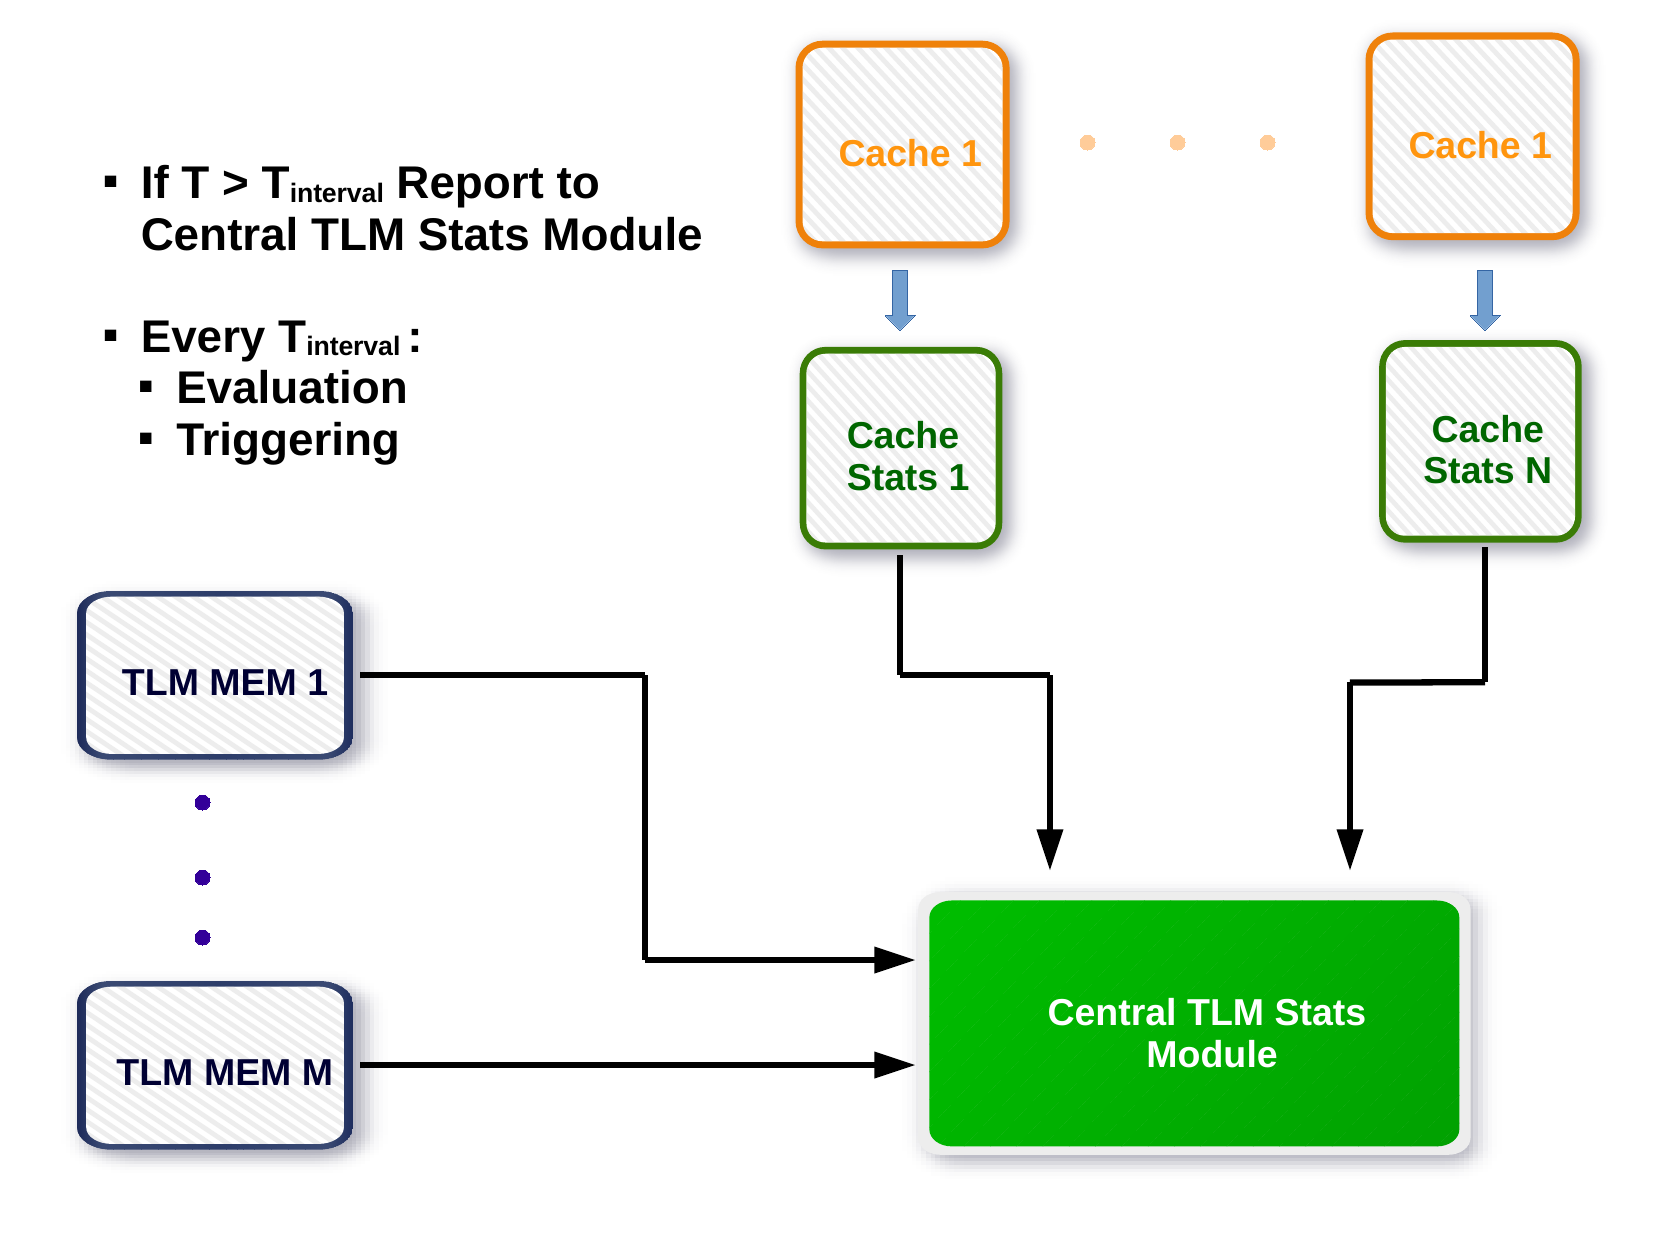

Cache 1
Cache 1
If T > Tinterval Report to Central TLM Stats Module
Every Tinterval :
Evaluation
Triggering
Cache
Stats N
Cache
Stats 1
TLM MEM 1
Central TLM Stats
Module
TLM MEM M